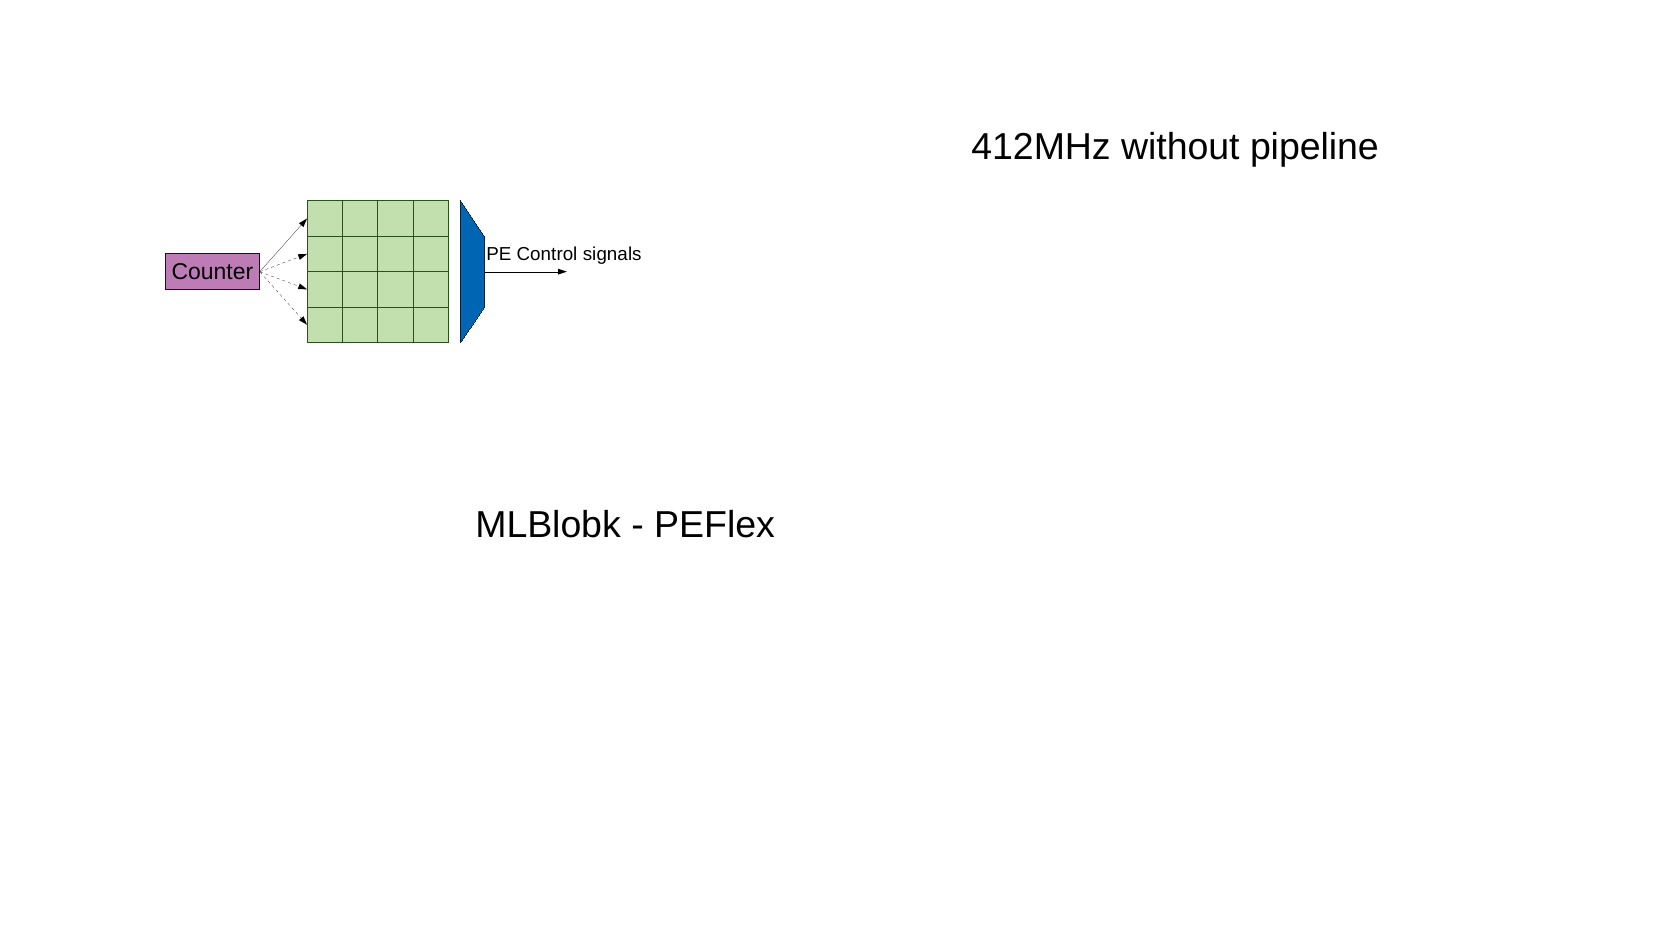

412MHz without pipeline
PE Control signals
Counter
MLBlobk - PEFlex